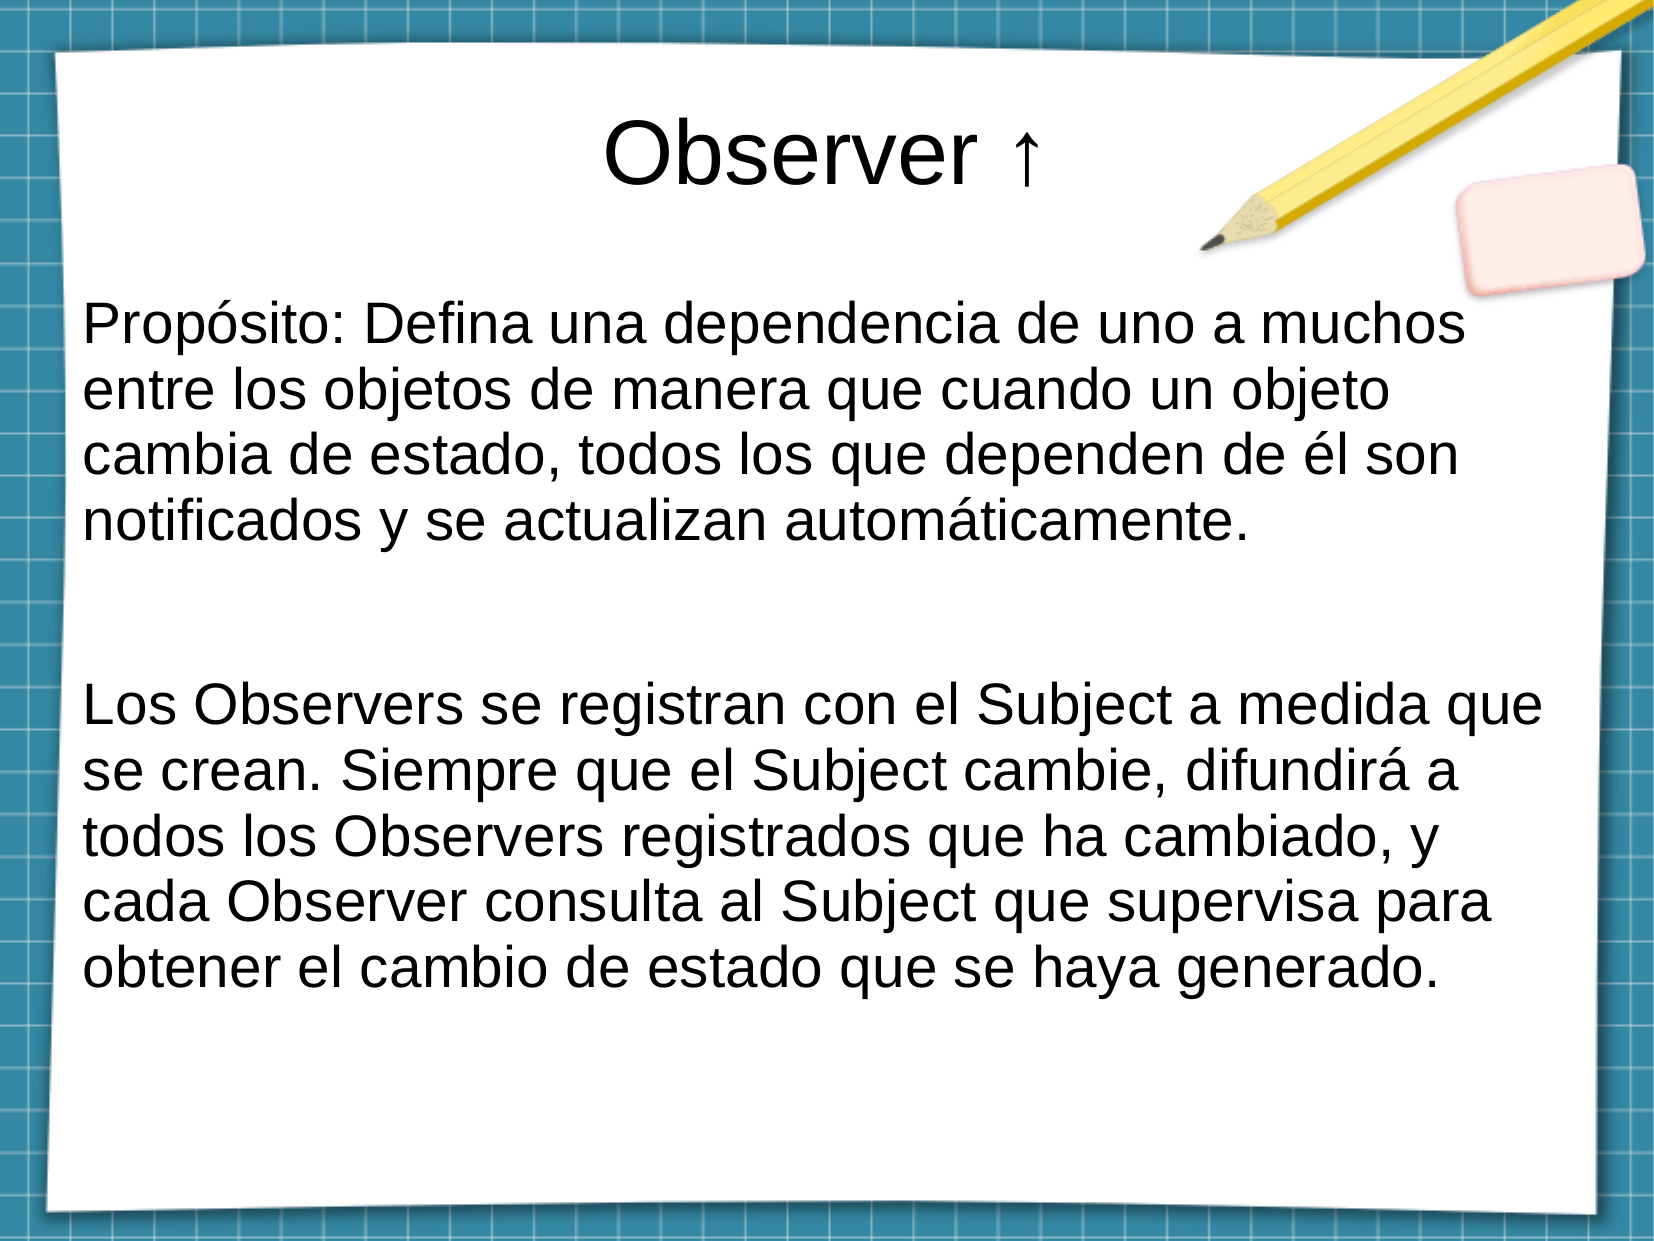

# Observer ↑
Propósito: Defina una dependencia de uno a muchos entre los objetos de manera que cuando un objeto cambia de estado, todos los que dependen de él son notificados y se actualizan automáticamente.
Los Observers se registran con el Subject a medida que se crean. Siempre que el Subject cambie, difundirá a todos los Observers registrados que ha cambiado, y cada Observer consulta al Subject que supervisa para obtener el cambio de estado que se haya generado.